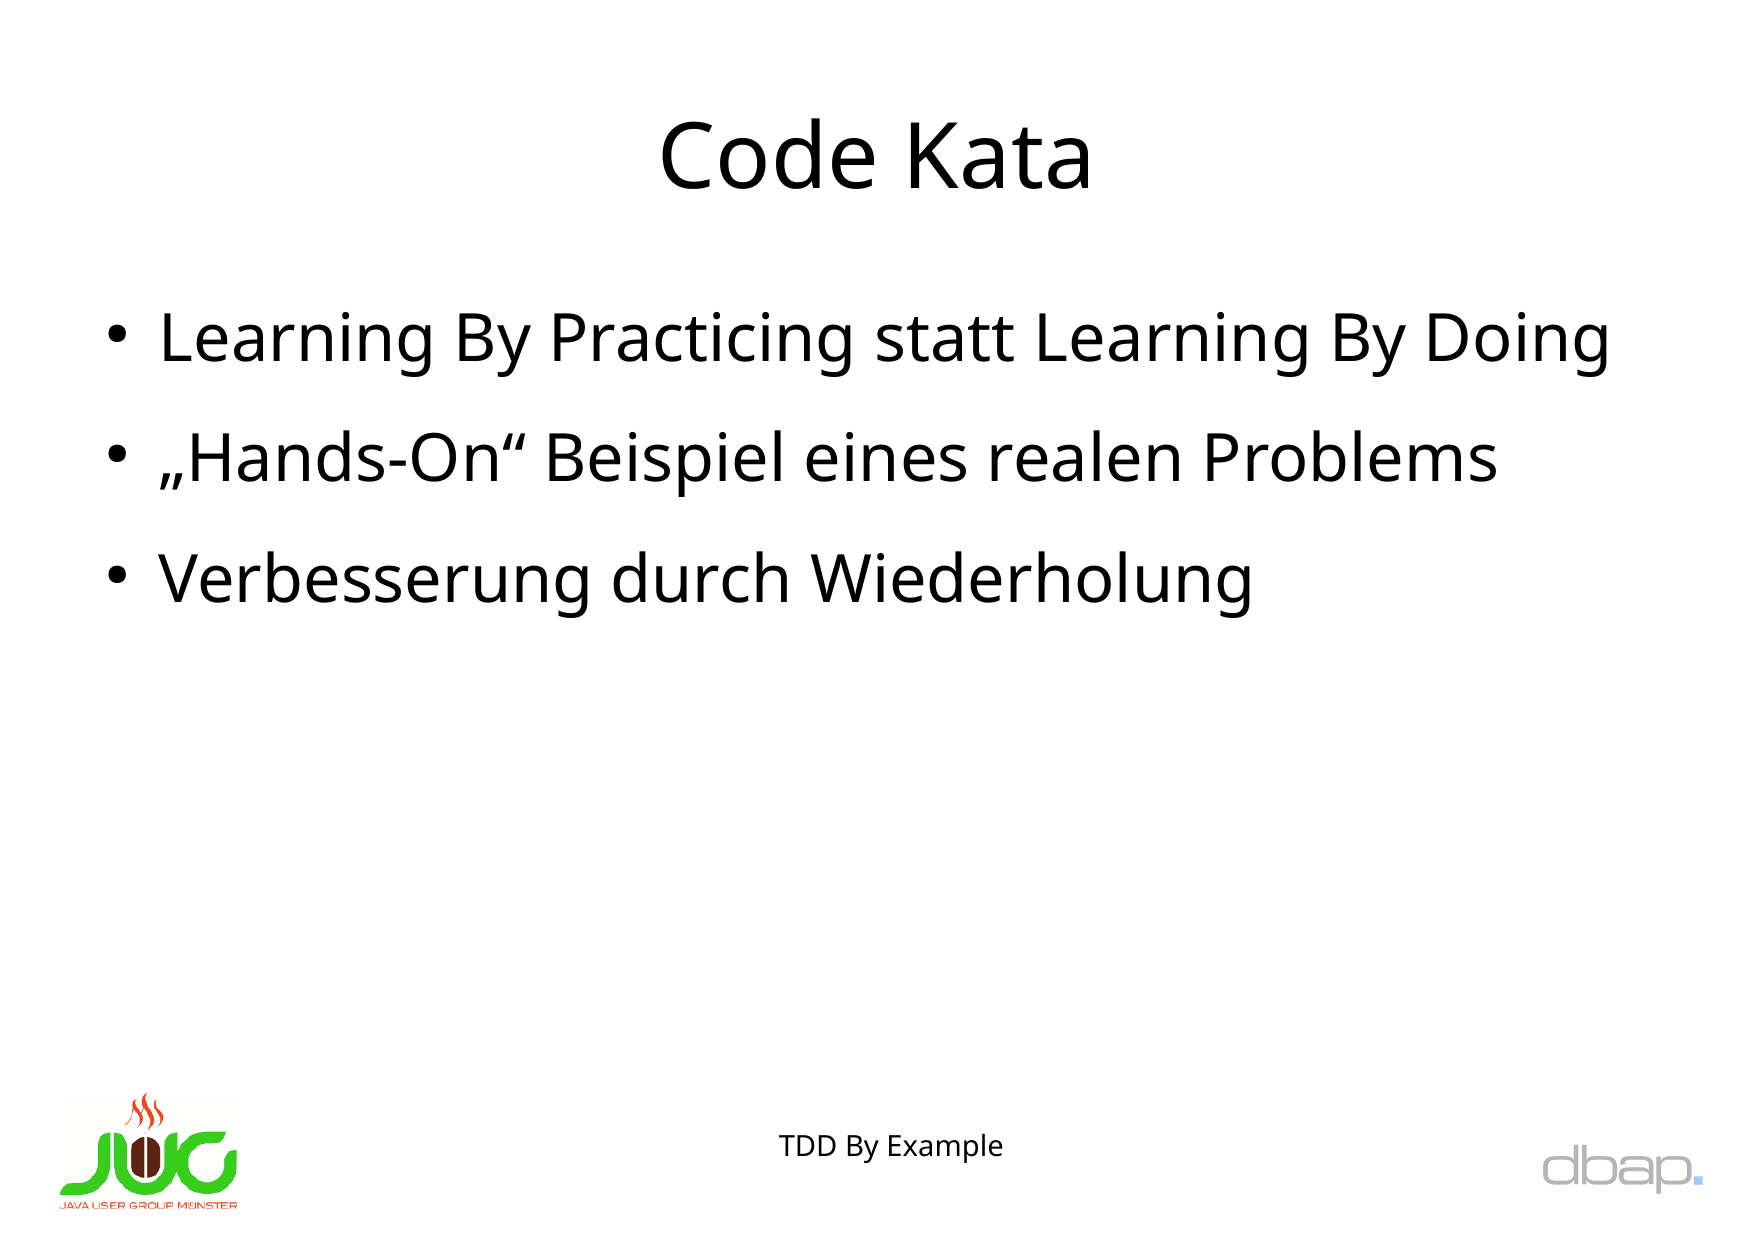

# Code Kata
Learning By Practicing statt Learning By Doing
„Hands-On“ Beispiel eines realen Problems
Verbesserung durch Wiederholung
TDD By Example